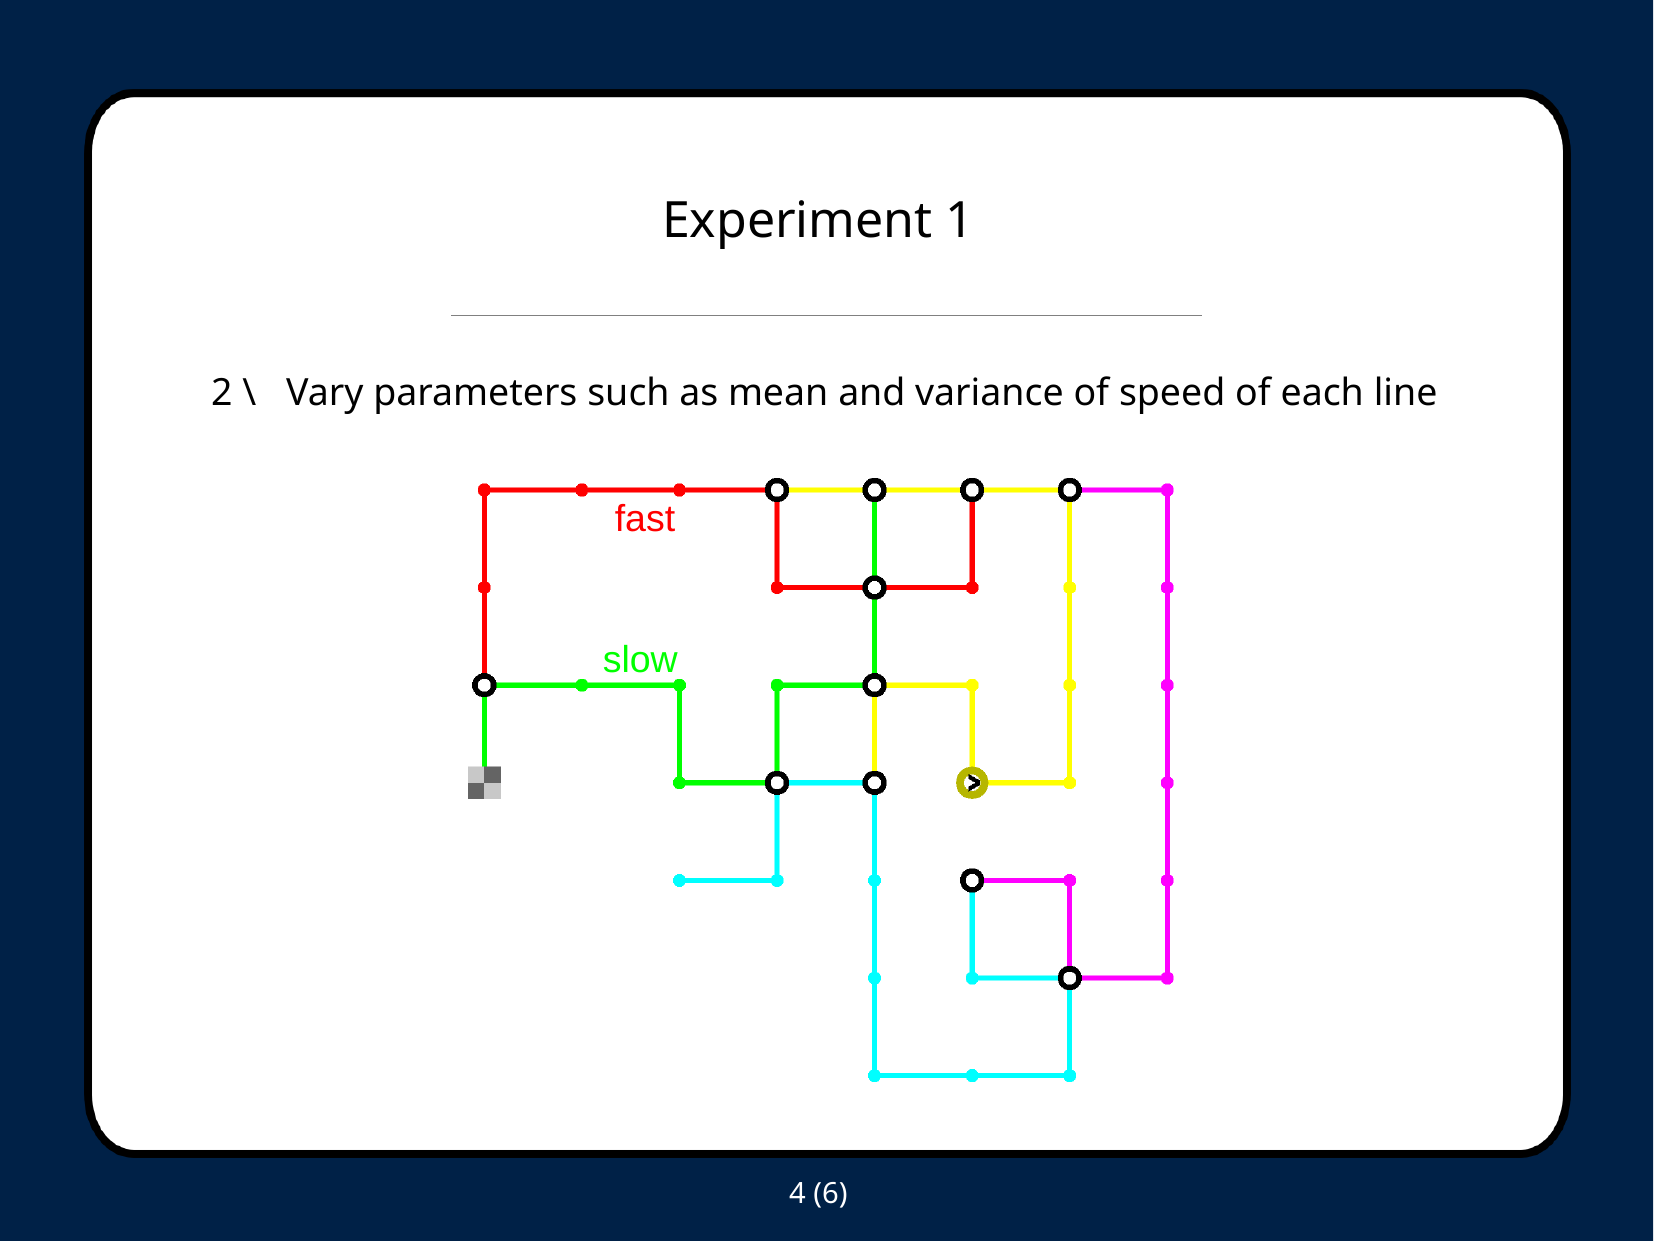

# Experiment 1
2 \	Vary parameters such as mean and variance of speed of each line
fast
slow
4 (6)